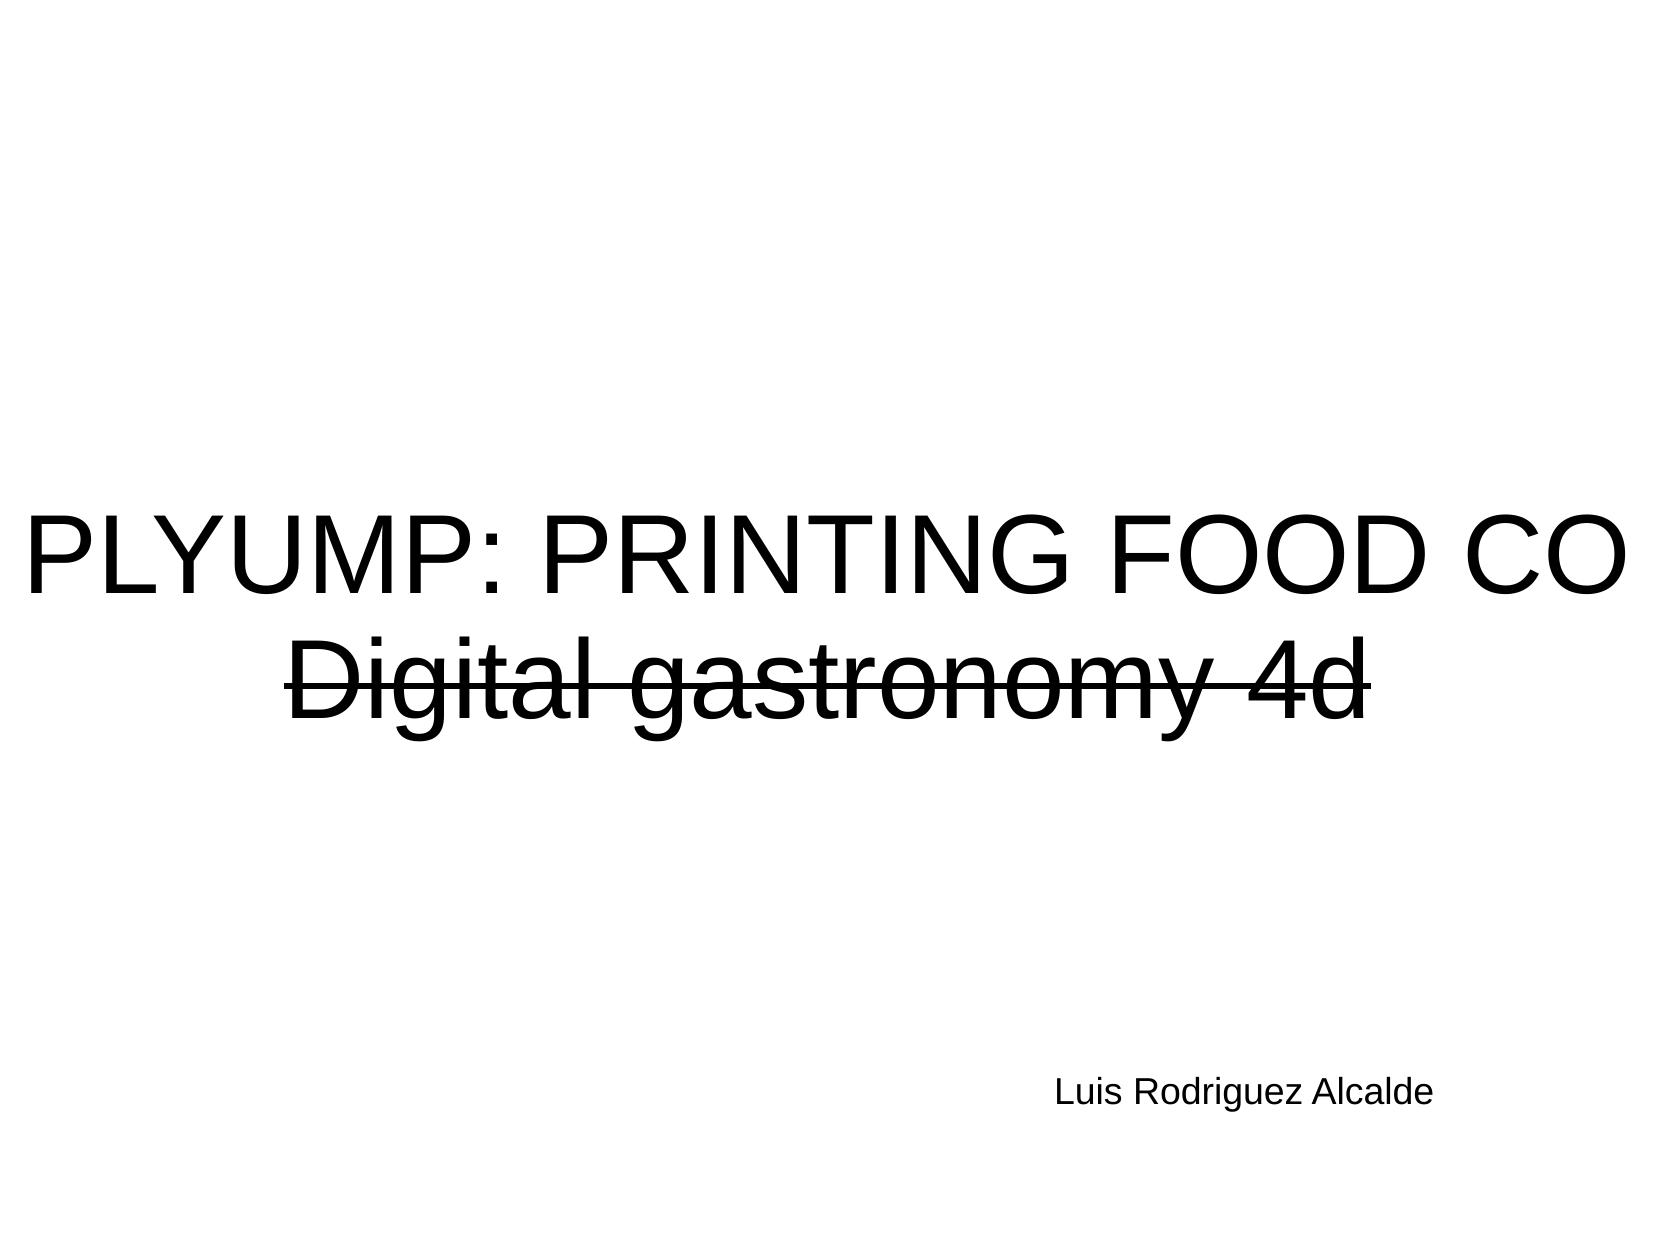

PLYUMP: PRINTING FOOD CO
Digital gastronomy 4d
Luis Rodriguez Alcalde